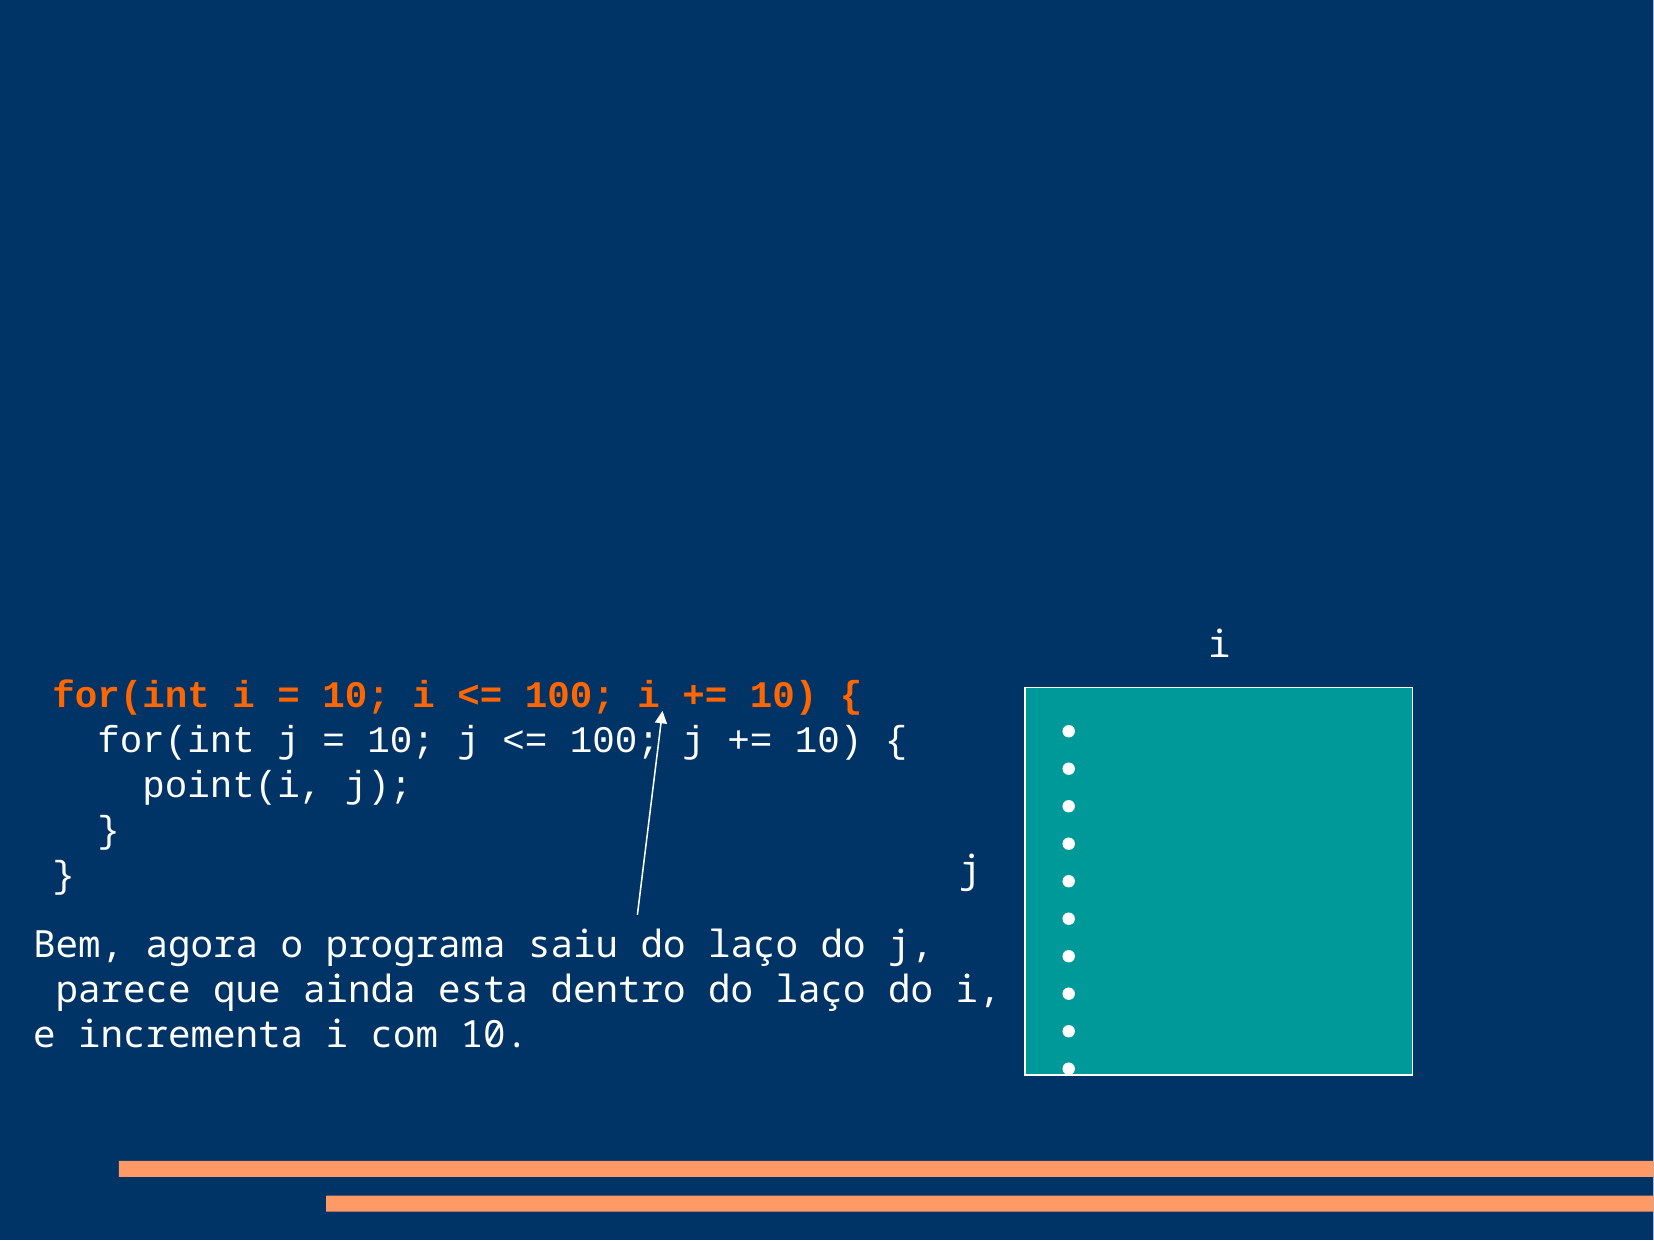

i
for(int i = 10; i <= 100; i += 10) {
 for(int j = 10; j <= 100; j += 10) {
 point(i, j);
 }
}
j
Bem, agora o programa saiu do laço do j,
 parece que ainda esta dentro do laço do i,
e incrementa i com 10.